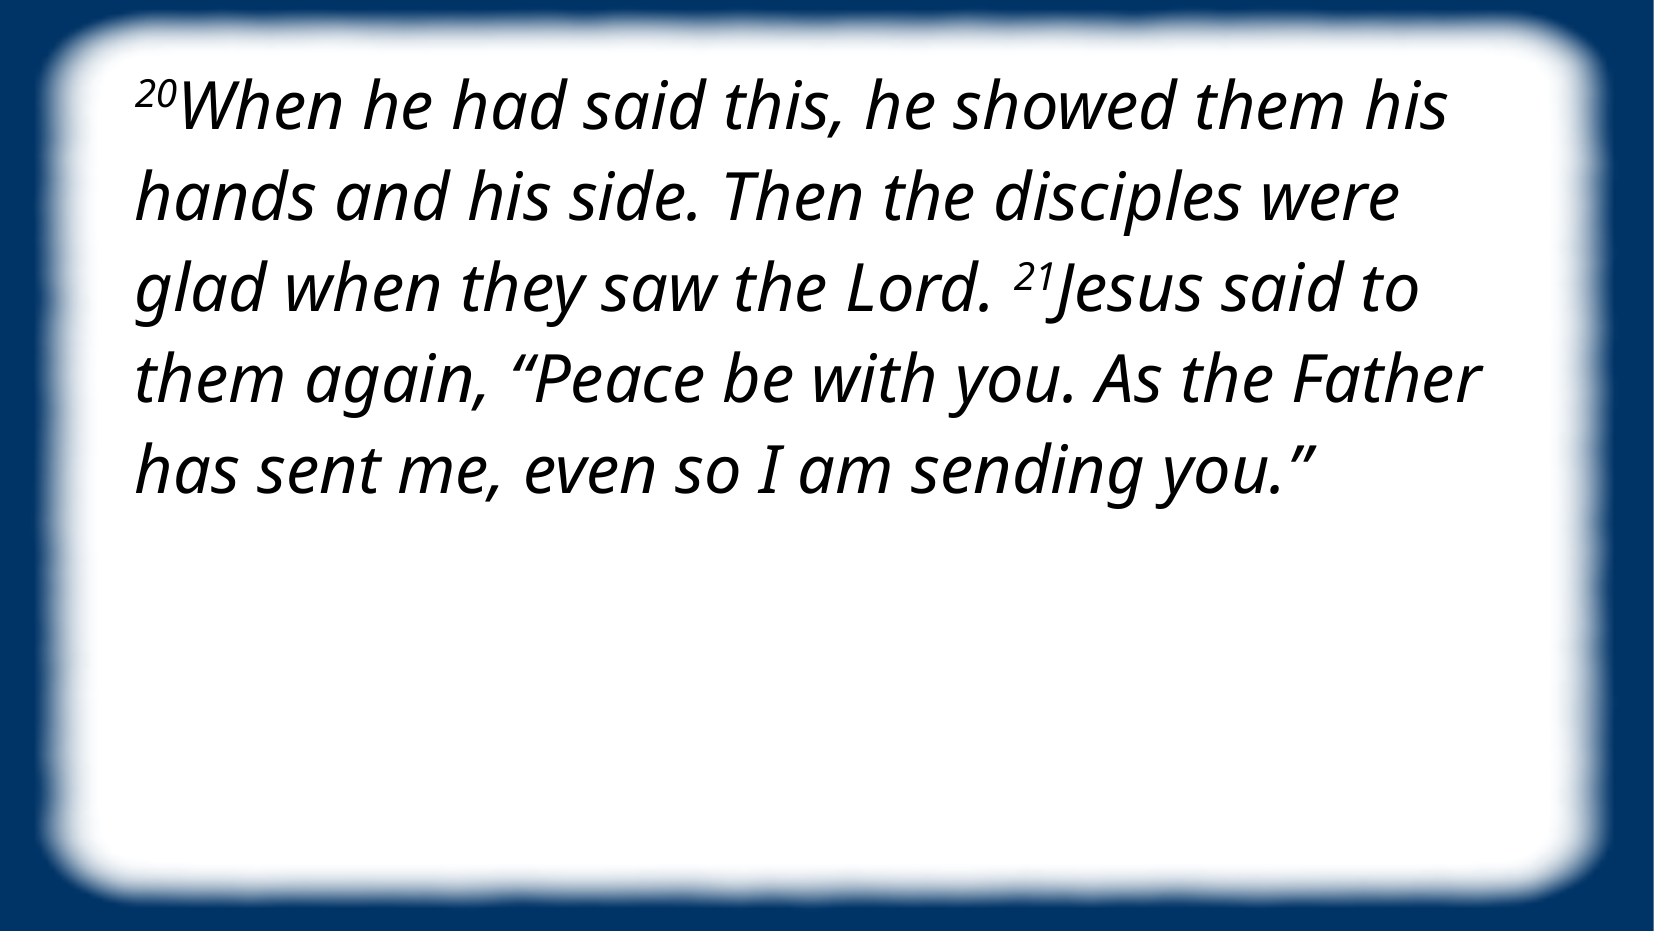

20When he had said this, he showed them his hands and his side. Then the disciples were glad when they saw the Lord. 21Jesus said to them again, “Peace be with you. As the Father has sent me, even so I am sending you.”